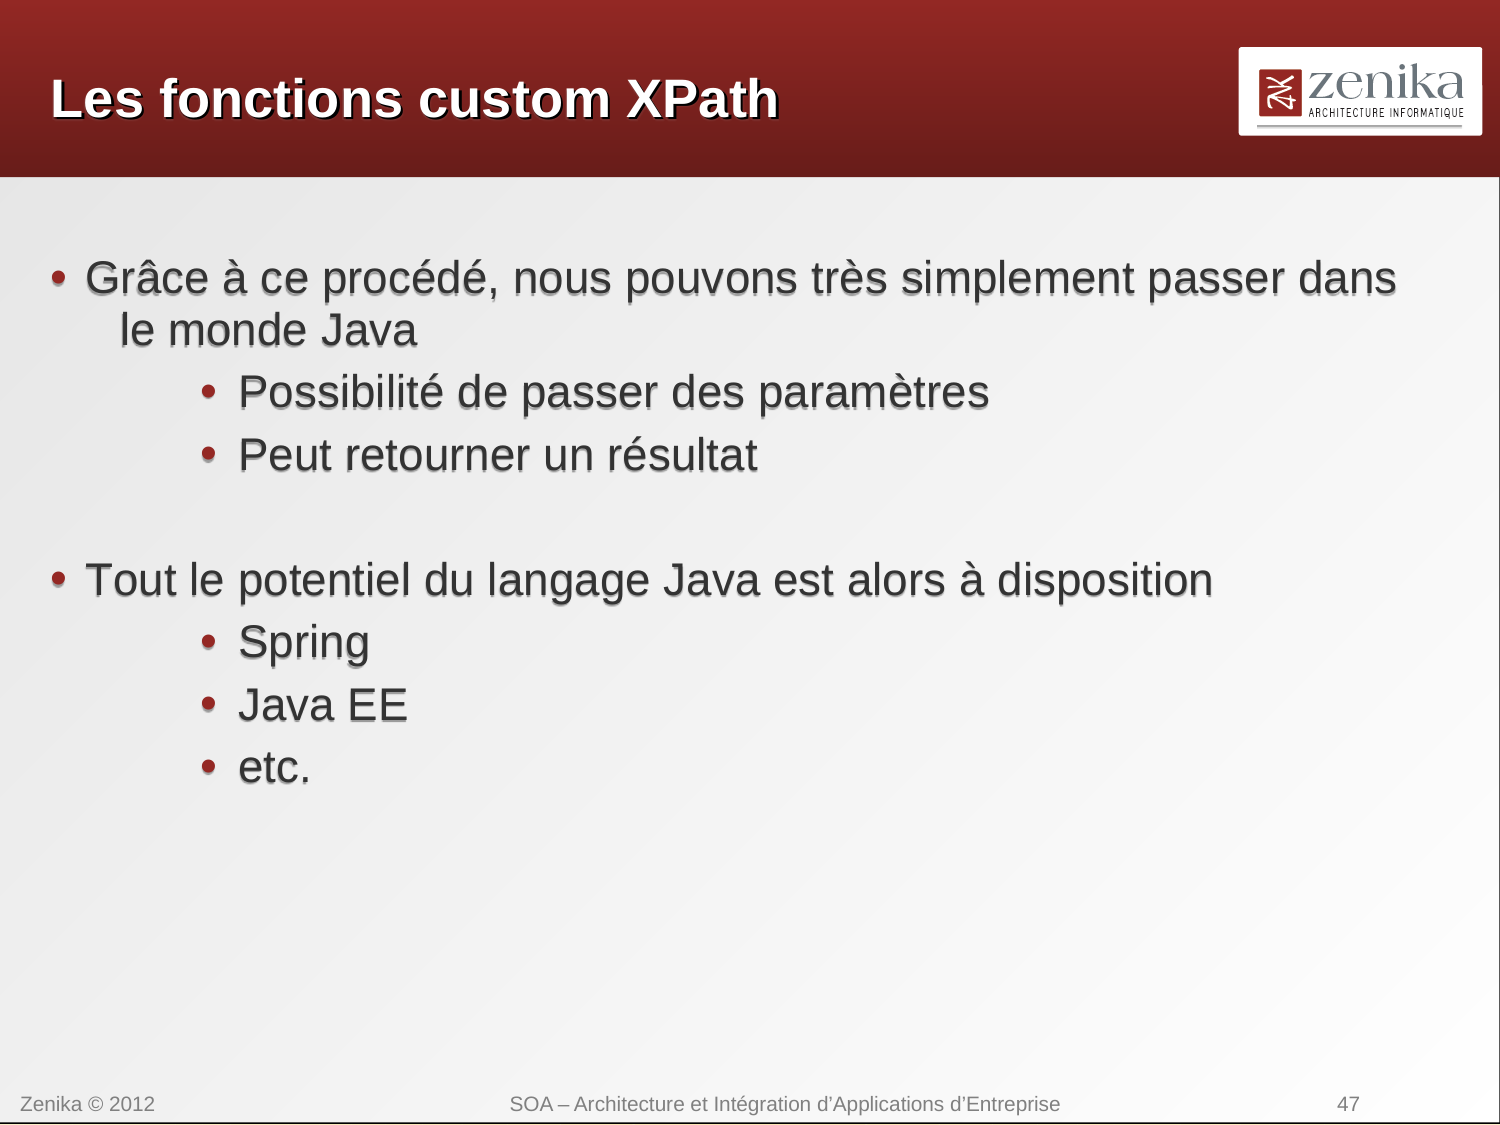

# Les fonctions custom XPath
Grâce à ce procédé, nous pouvons très simplement passer dans le monde Java
Possibilité de passer des paramètres
Peut retourner un résultat
Tout le potentiel du langage Java est alors à disposition
Spring
Java EE
etc.